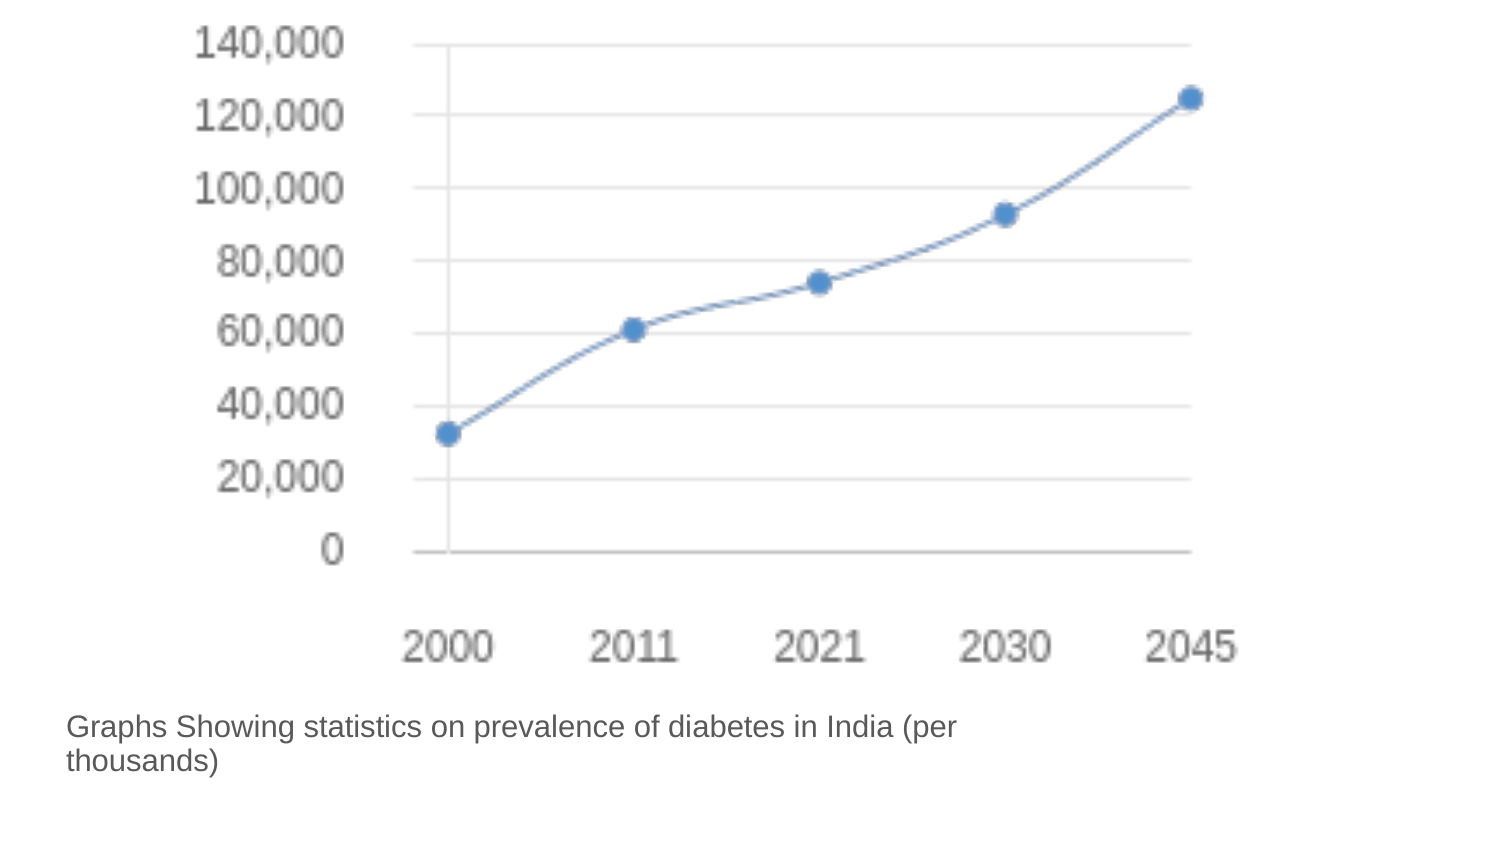

# Graphs Showing statistics on prevalence of diabetes in India (per thousands)